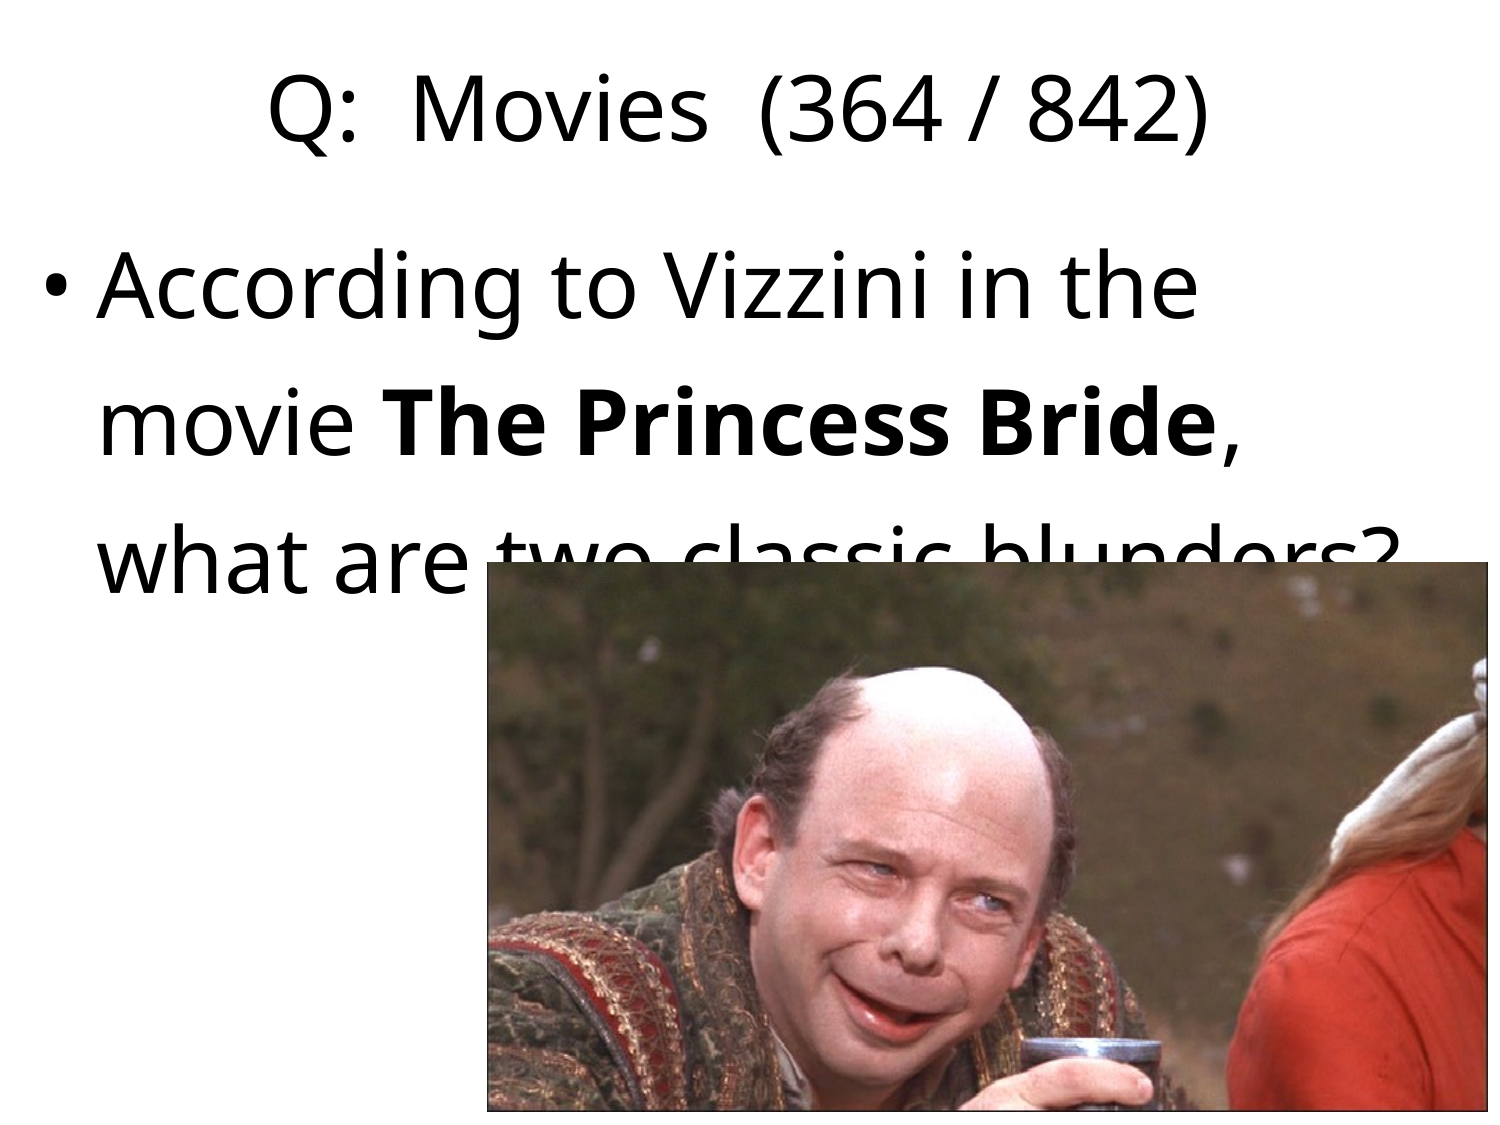

# Q: Movies (364 / 842)
According to Vizzini in the movie The Princess Bride, what are two classic blunders?